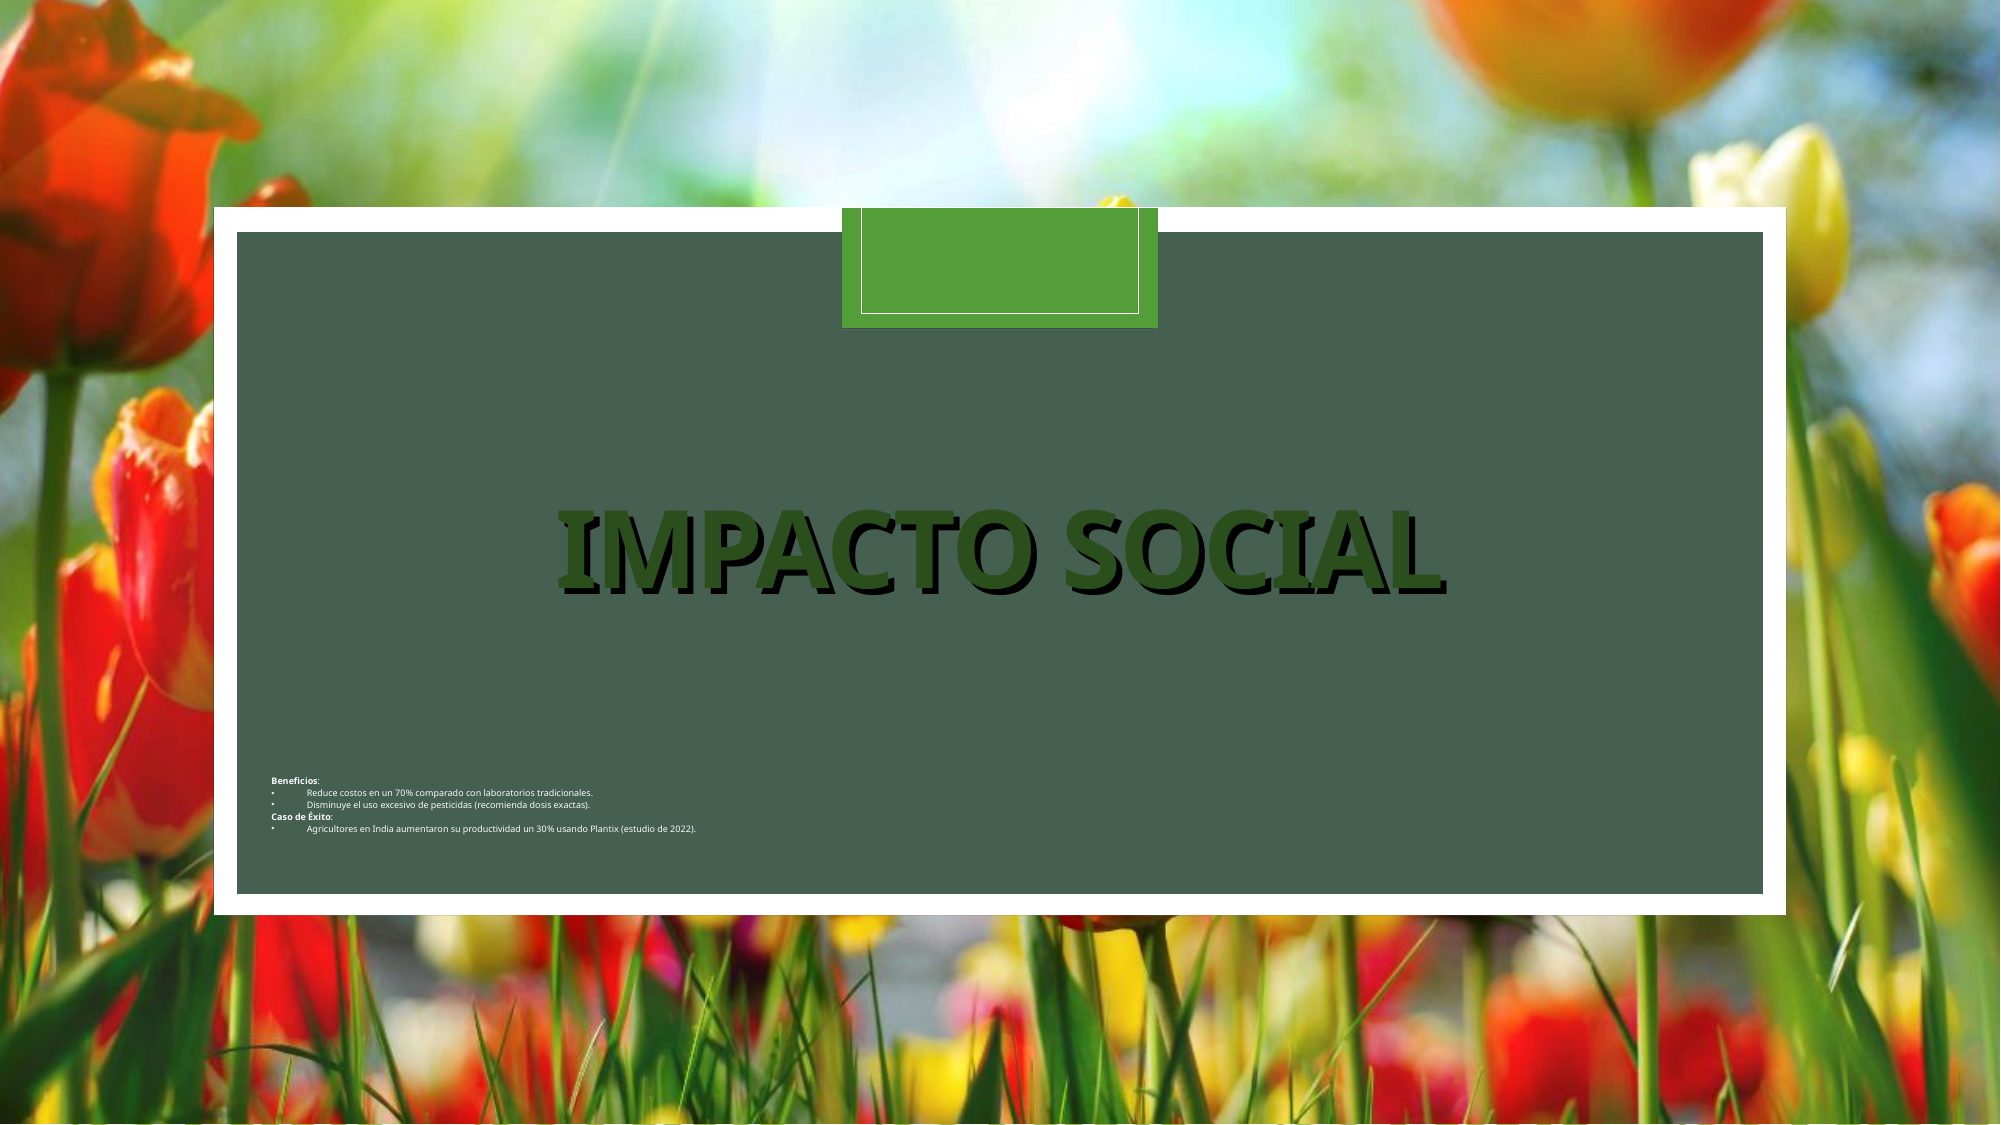

# Impacto Social
Beneficios:
Reduce costos en un 70% comparado con laboratorios tradicionales.
Disminuye el uso excesivo de pesticidas (recomienda dosis exactas).
Caso de Éxito:
Agricultores en India aumentaron su productividad un 30% usando Plantix (estudio de 2022).